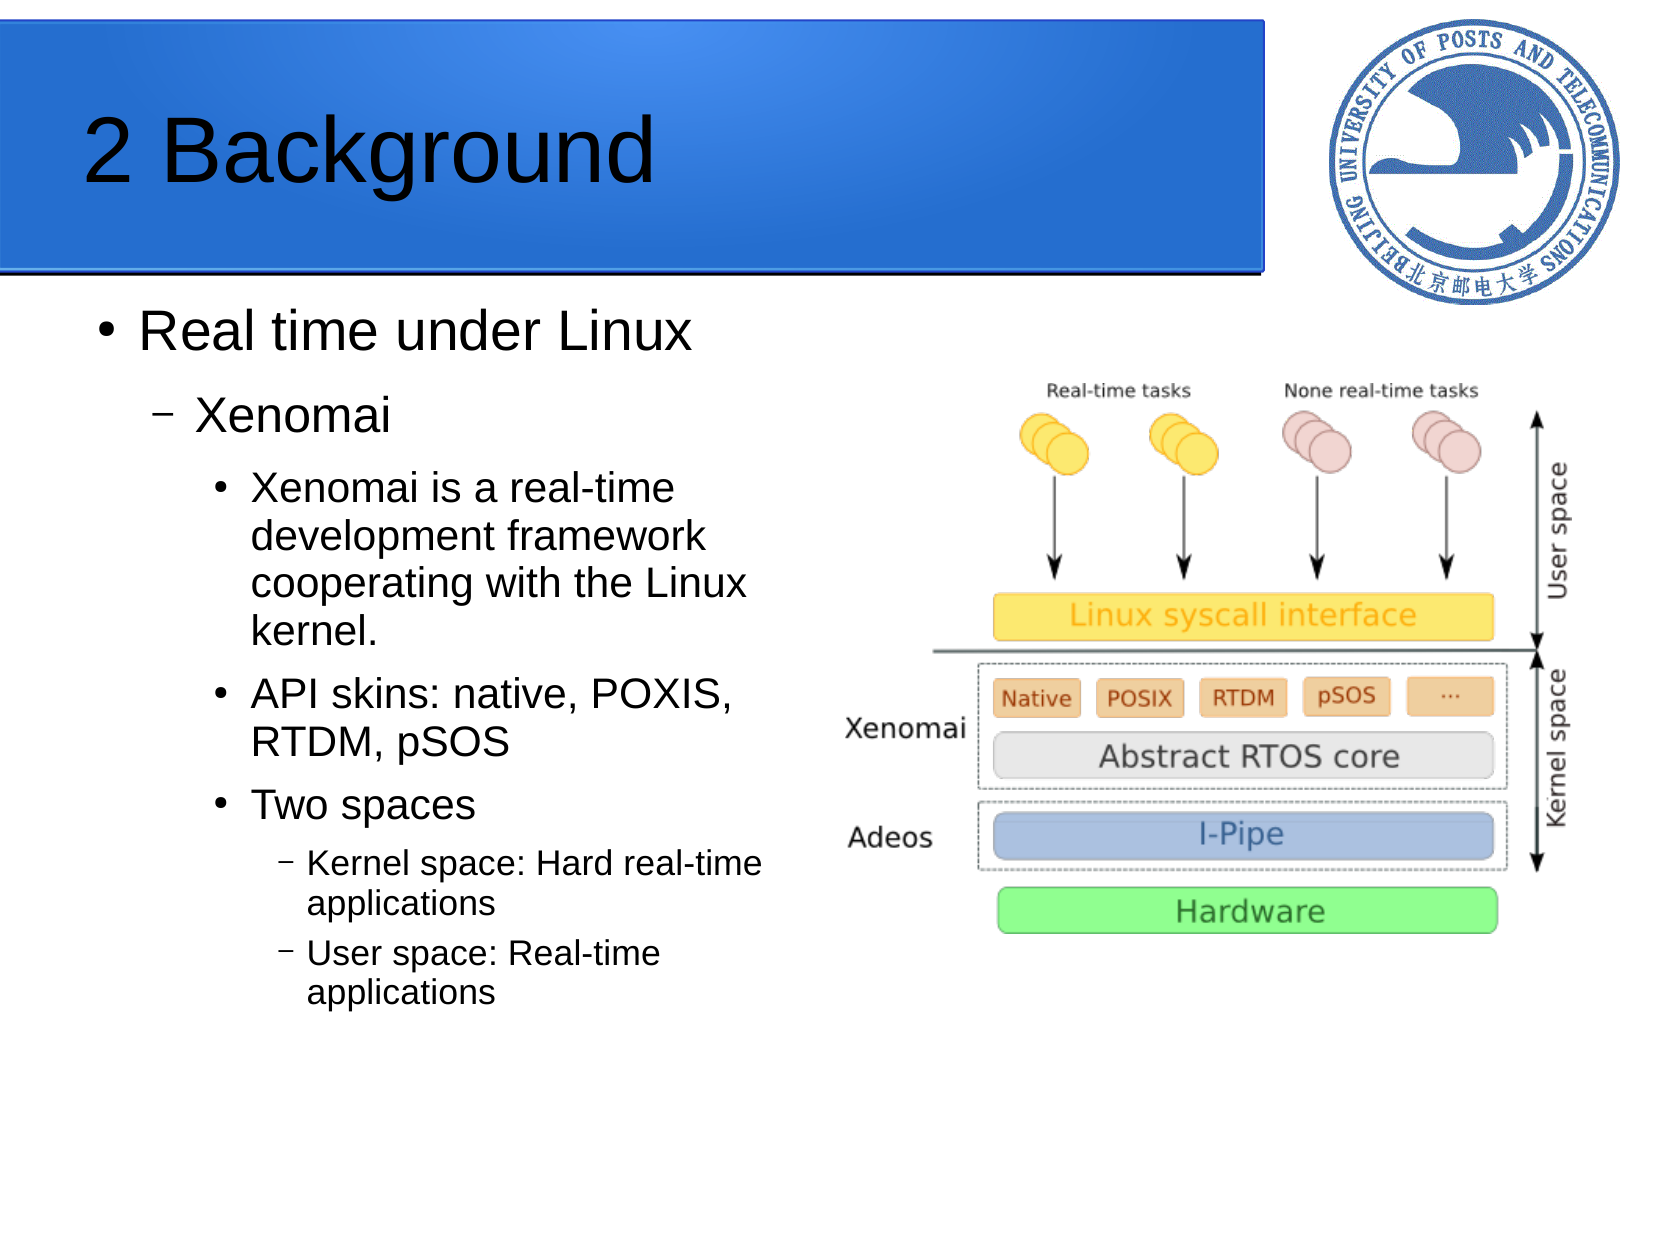

# 2 Background
Real time under Linux
Xenomai
Xenomai is a real-time development framework cooperating with the Linux kernel.
API skins: native, POXIS, RTDM, pSOS
Two spaces
Kernel space: Hard real-time applications
User space: Real-time applications